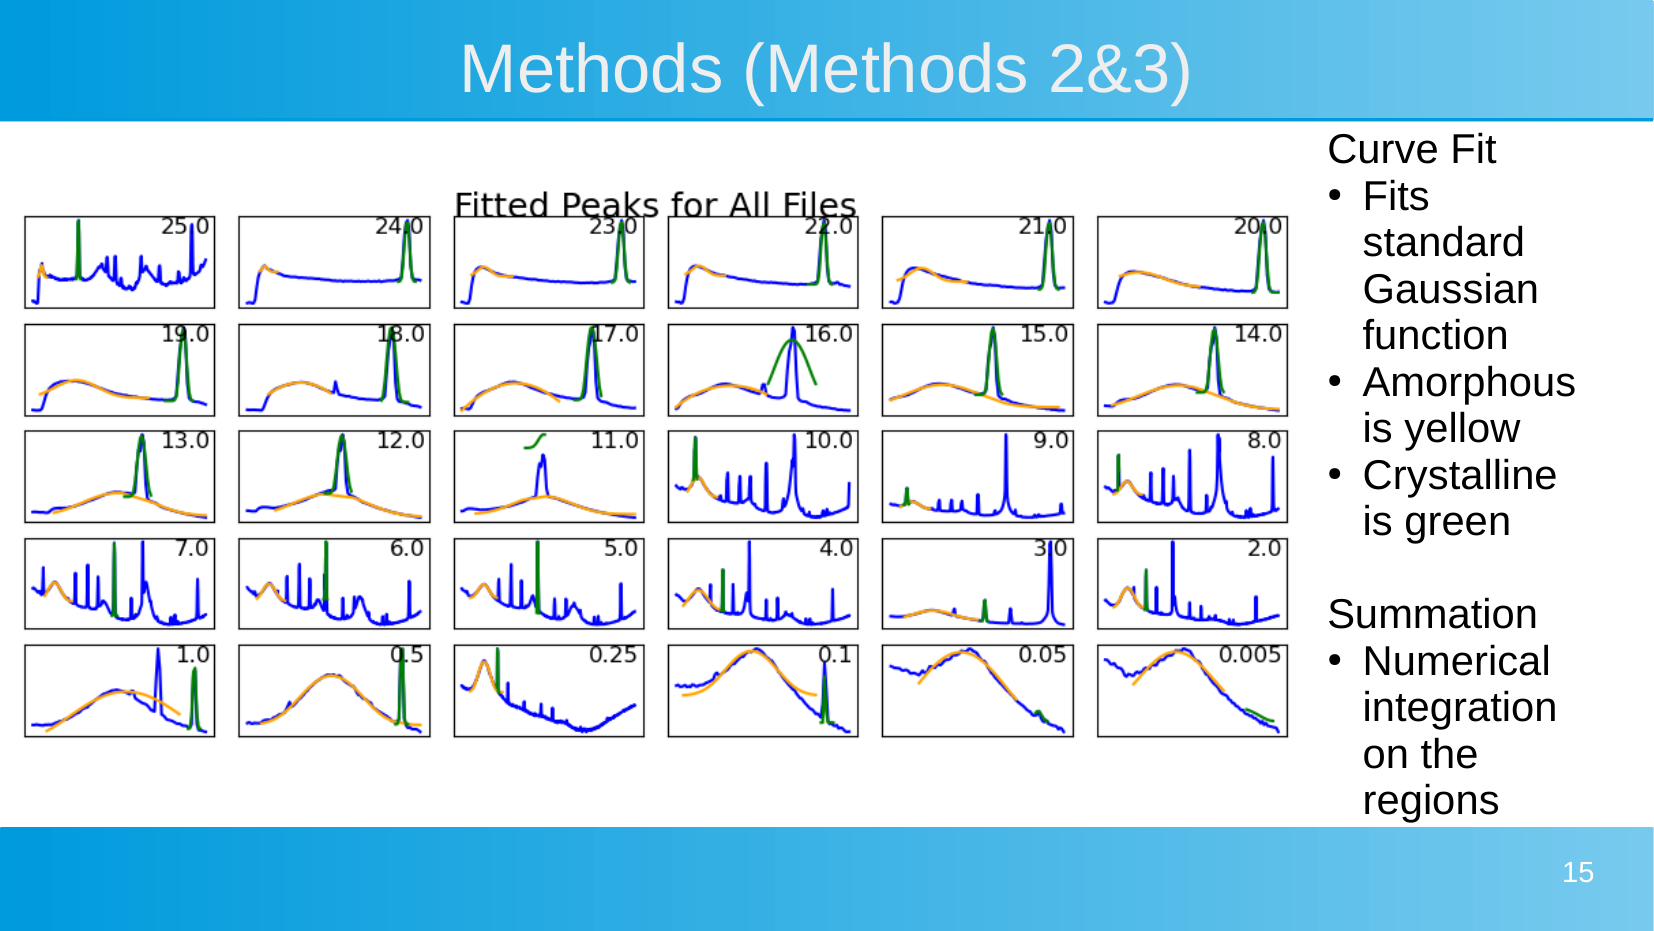

# Methods (Methods 2&3)
Curve Fit
Fits standard Gaussian function
Amorphous is yellow
Crystalline is green
Summation
Numerical integration on the regions
15